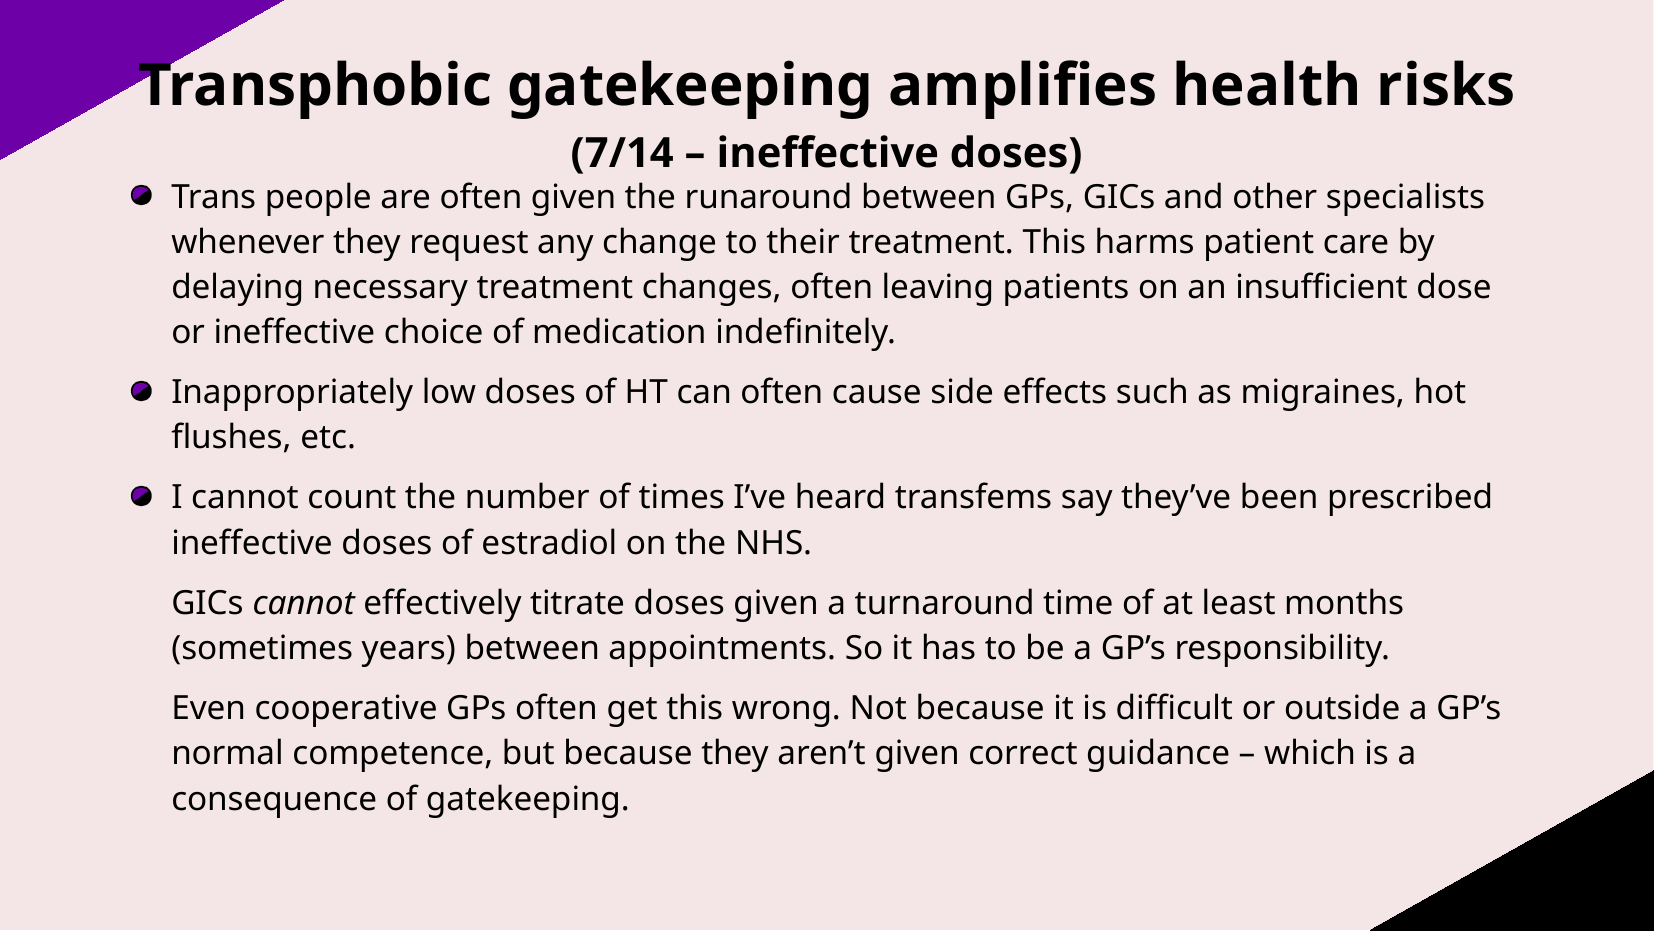

Transphobic gatekeeping amplifies health risks
(7/14 – ineffective doses)
# Trans people are often given the runaround between GPs, GICs and other specialists whenever they request any change to their treatment. This harms patient care by delaying necessary treatment changes, often leaving patients on an insufficient dose or ineffective choice of medication indefinitely.
Inappropriately low doses of HT can often cause side effects such as migraines, hot flushes, etc.
I cannot count the number of times I’ve heard transfems say they’ve been prescribed ineffective doses of estradiol on the NHS.
GICs cannot effectively titrate doses given a turnaround time of at least months (sometimes years) between appointments. So it has to be a GP’s responsibility.
Even cooperative GPs often get this wrong. Not because it is difficult or outside a GP’s normal competence, but because they aren’t given correct guidance – which is a consequence of gatekeeping.